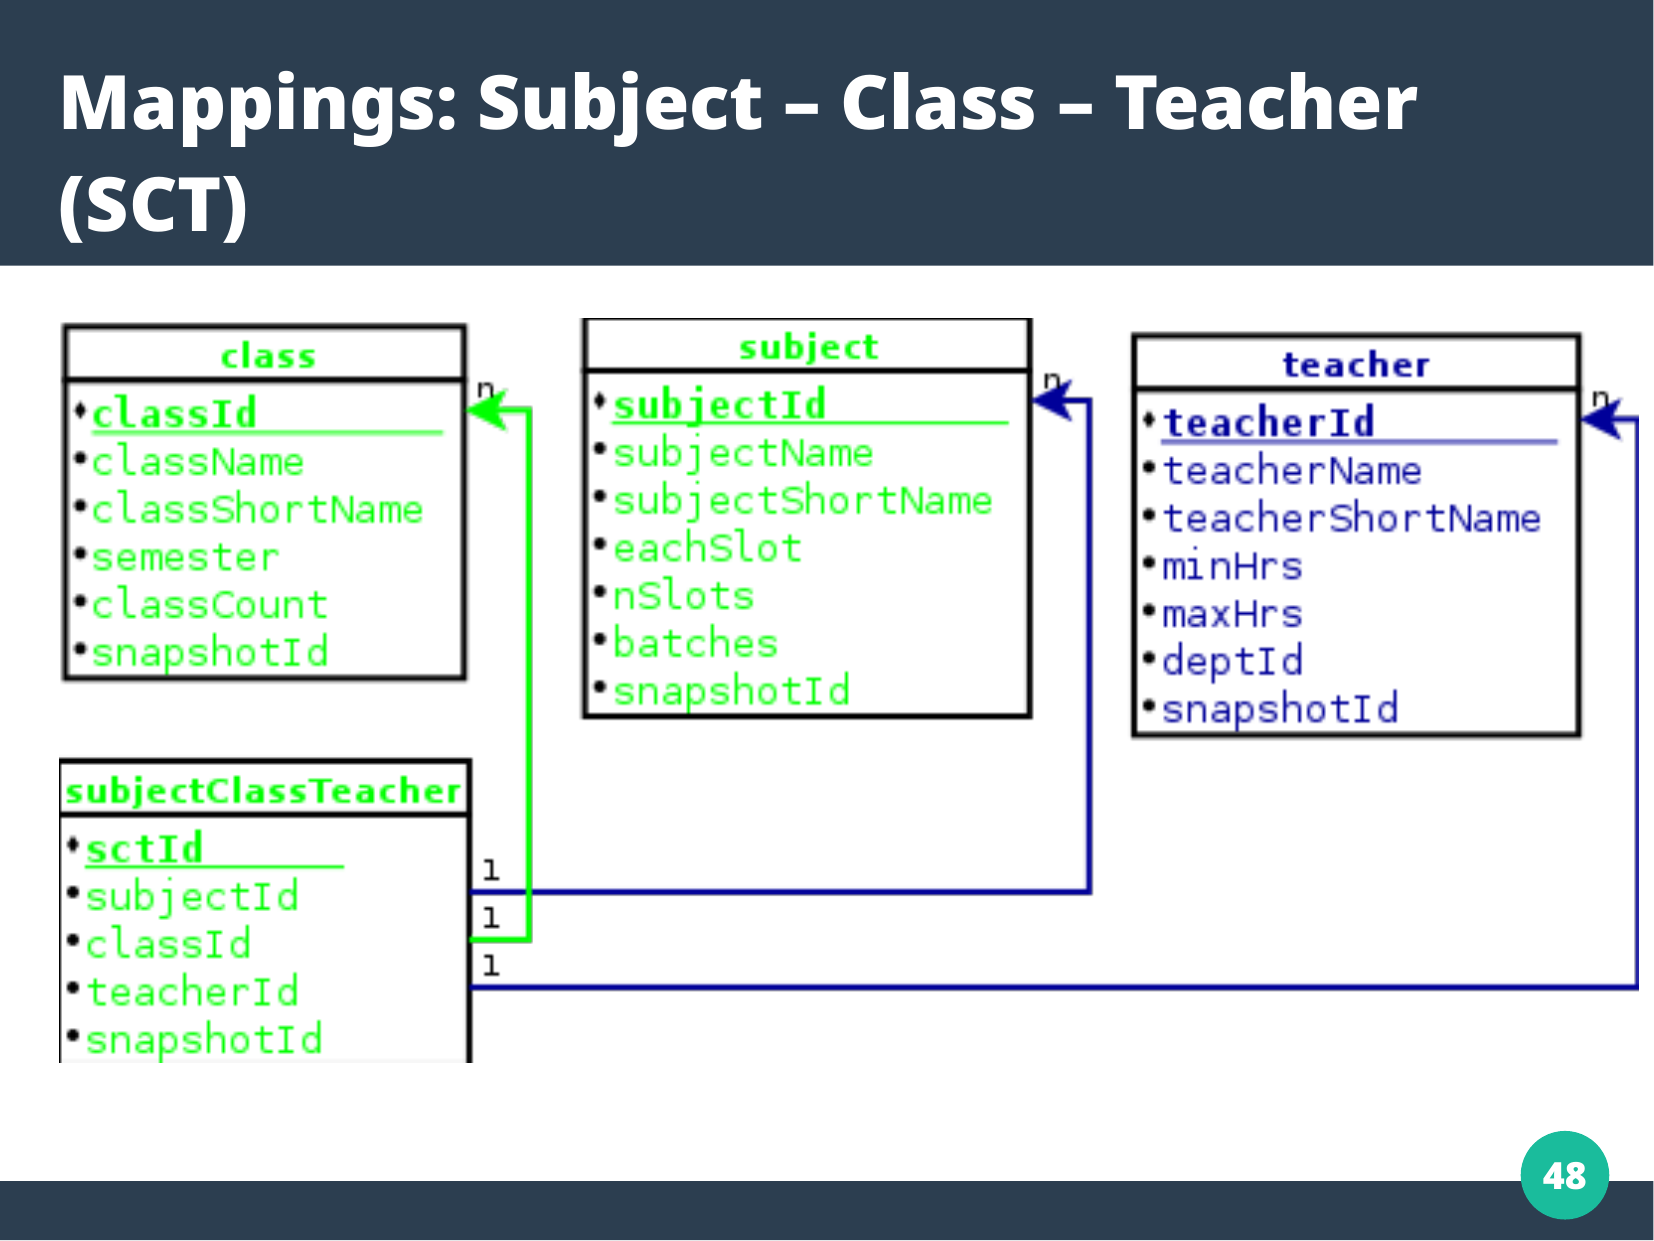

# Mappings: Subject – Class – Teacher (SCT)
48